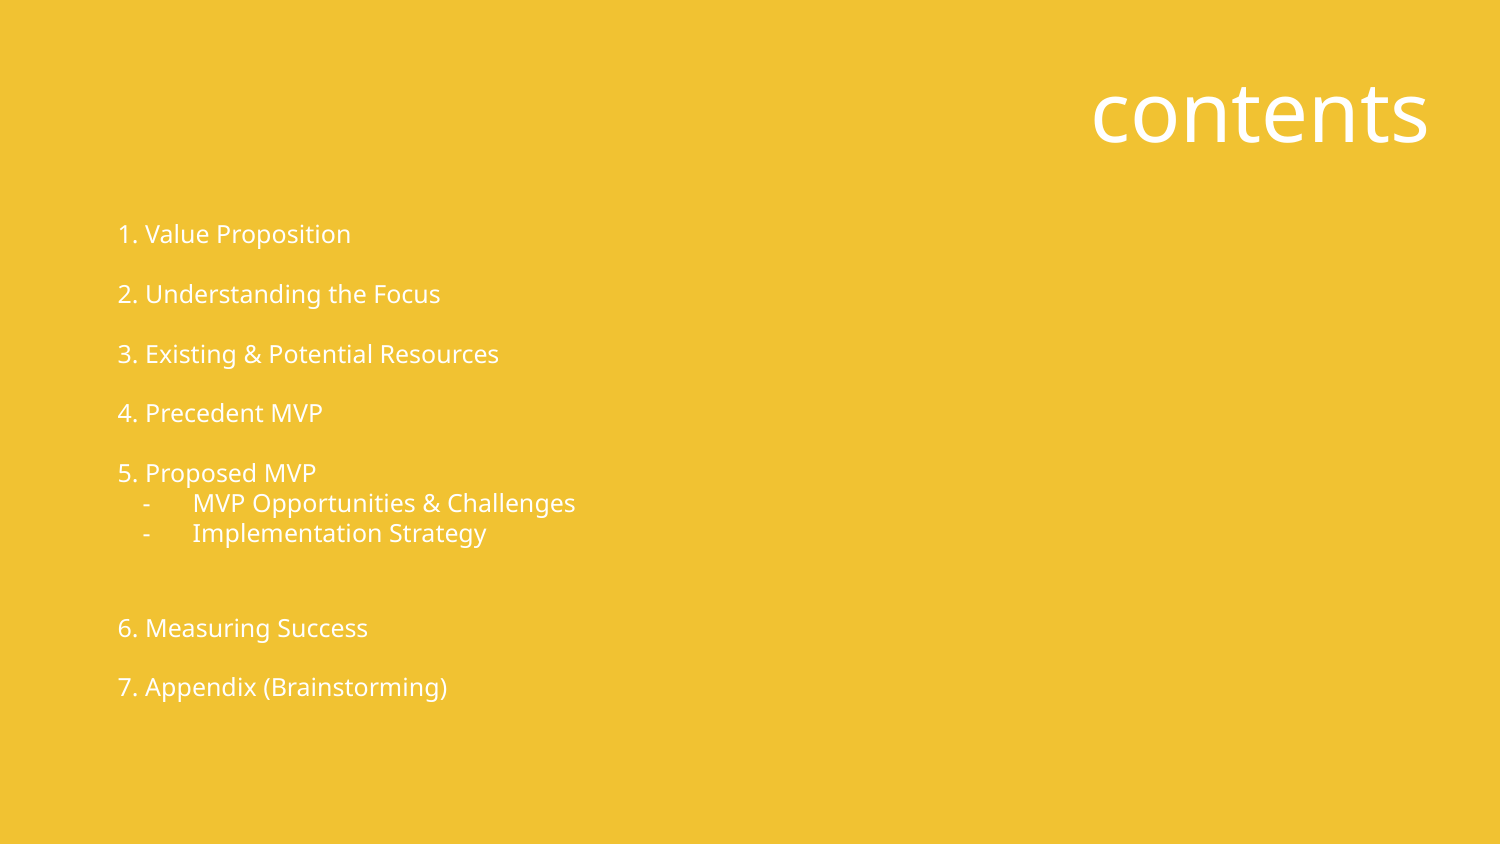

contents
1. Value Proposition
2. Understanding the Focus
3. Existing & Potential Resources
4. Precedent MVP
5. Proposed MVP
MVP Opportunities & Challenges
Implementation Strategy
6. Measuring Success
7. Appendix (Brainstorming)